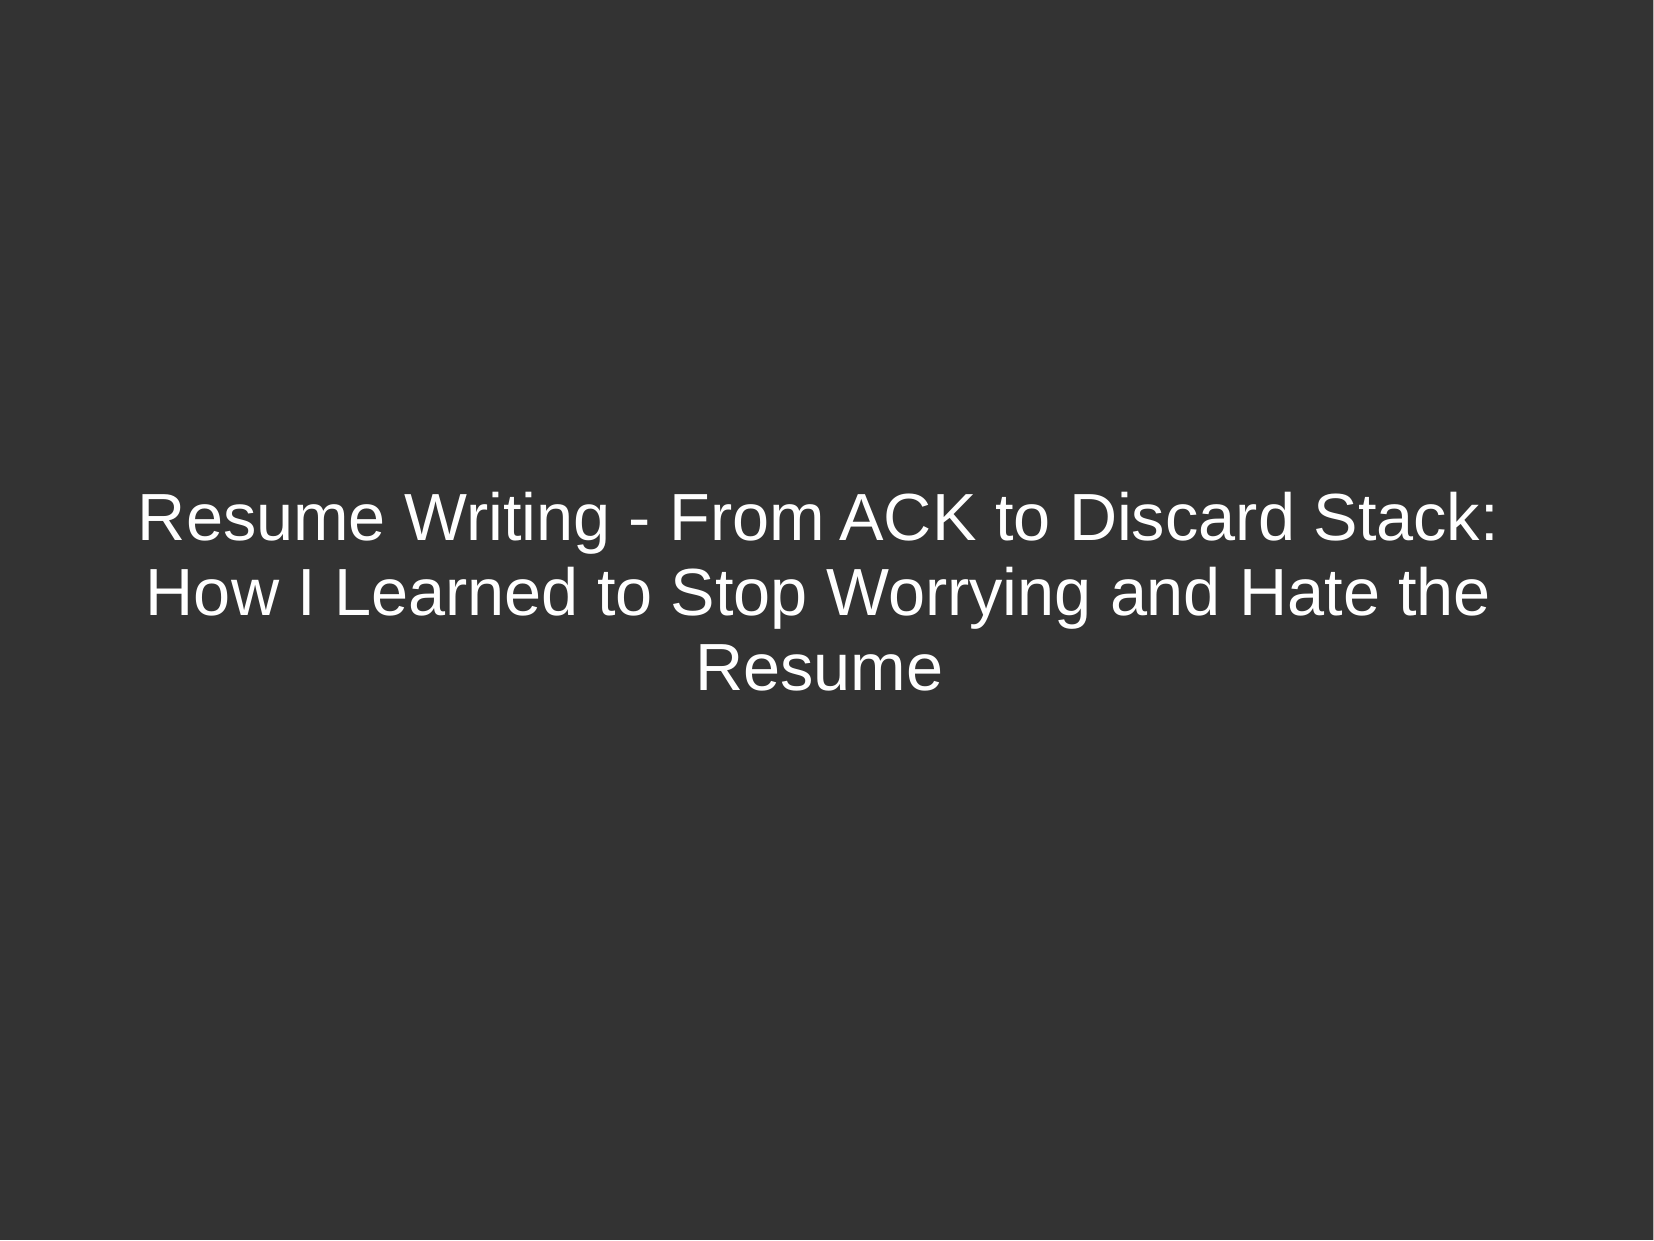

# Resume Writing - From ACK to Discard Stack: How I Learned to Stop Worrying and Hate the Resume